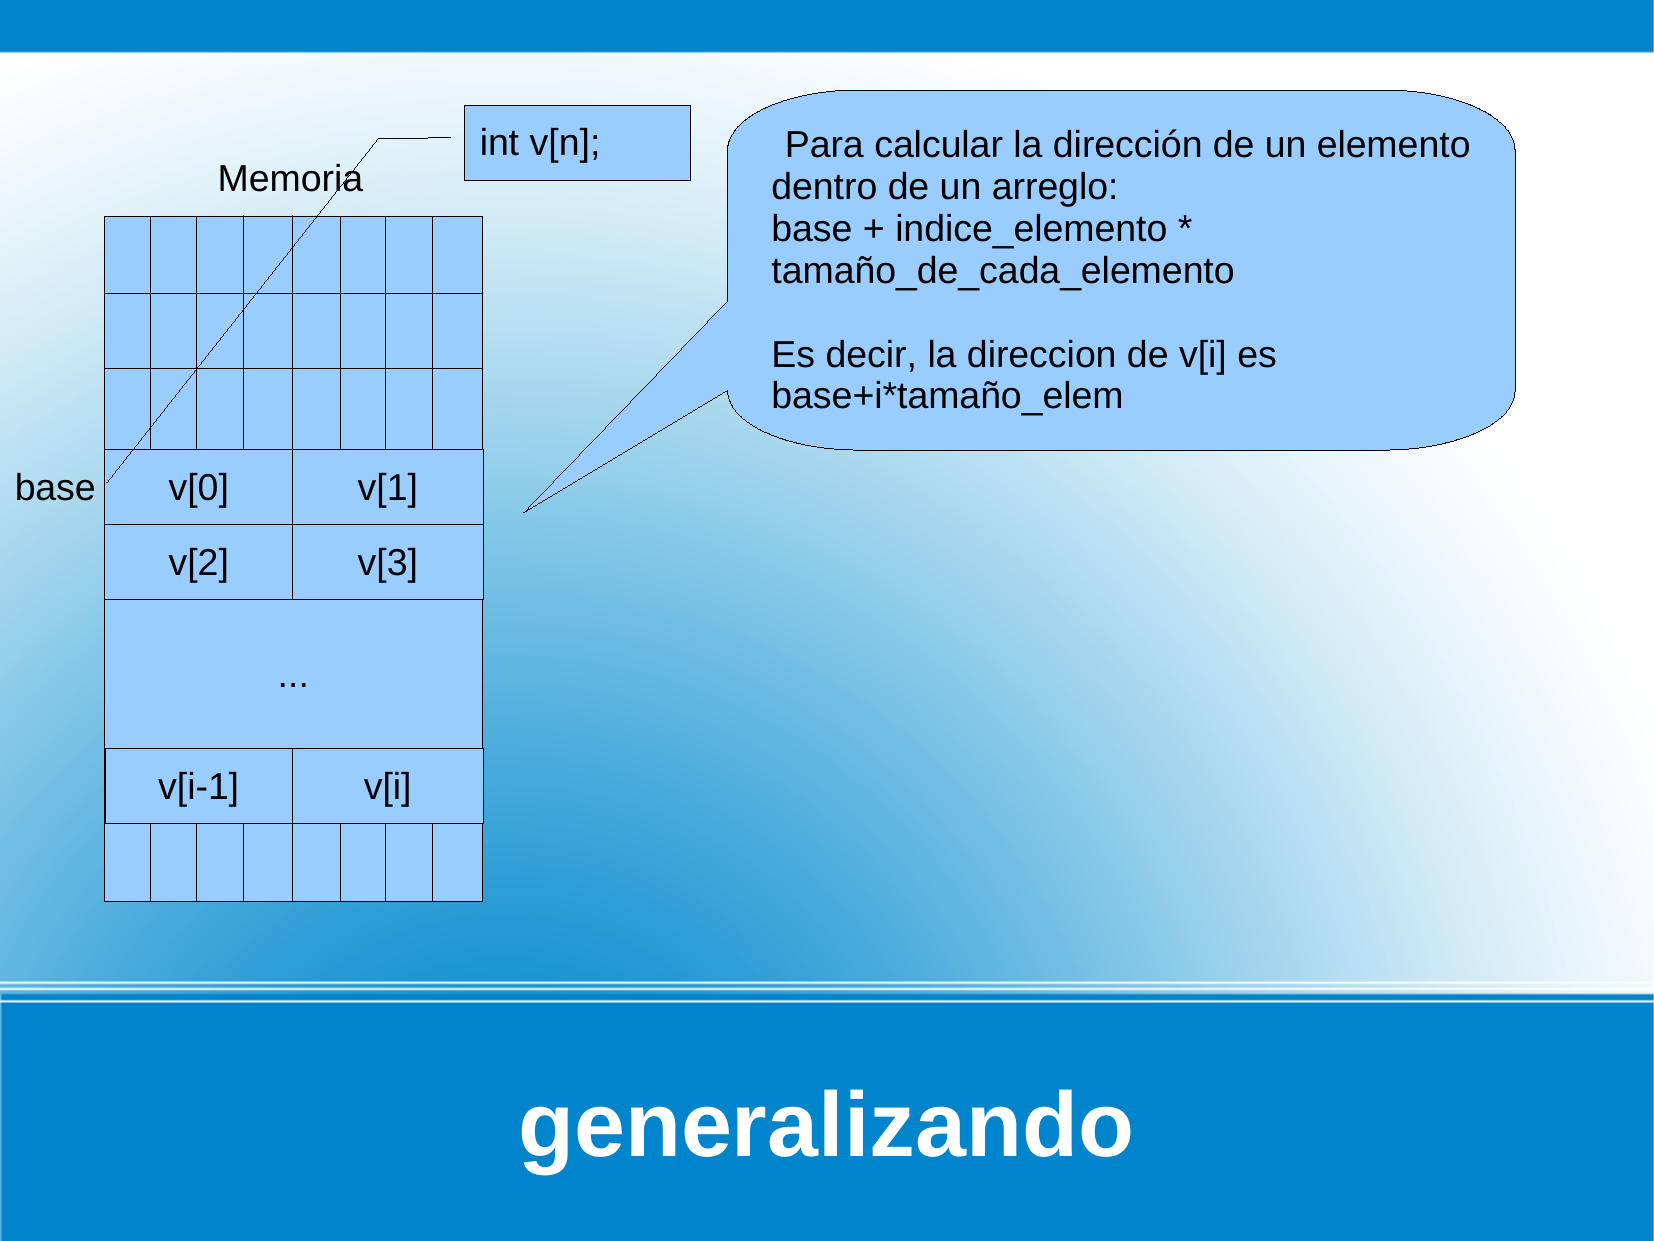

Para calcular la dirección de un elemento dentro de un arreglo:
base + indice_elemento * tamaño_de_cada_elemento
Es decir, la direccion de v[i] es base+i*tamaño_elem
int v[n];
Memoria
v[0]
v[1]
base
v[2]
v[3]
...
v[i-1]
v[i]
# generalizando